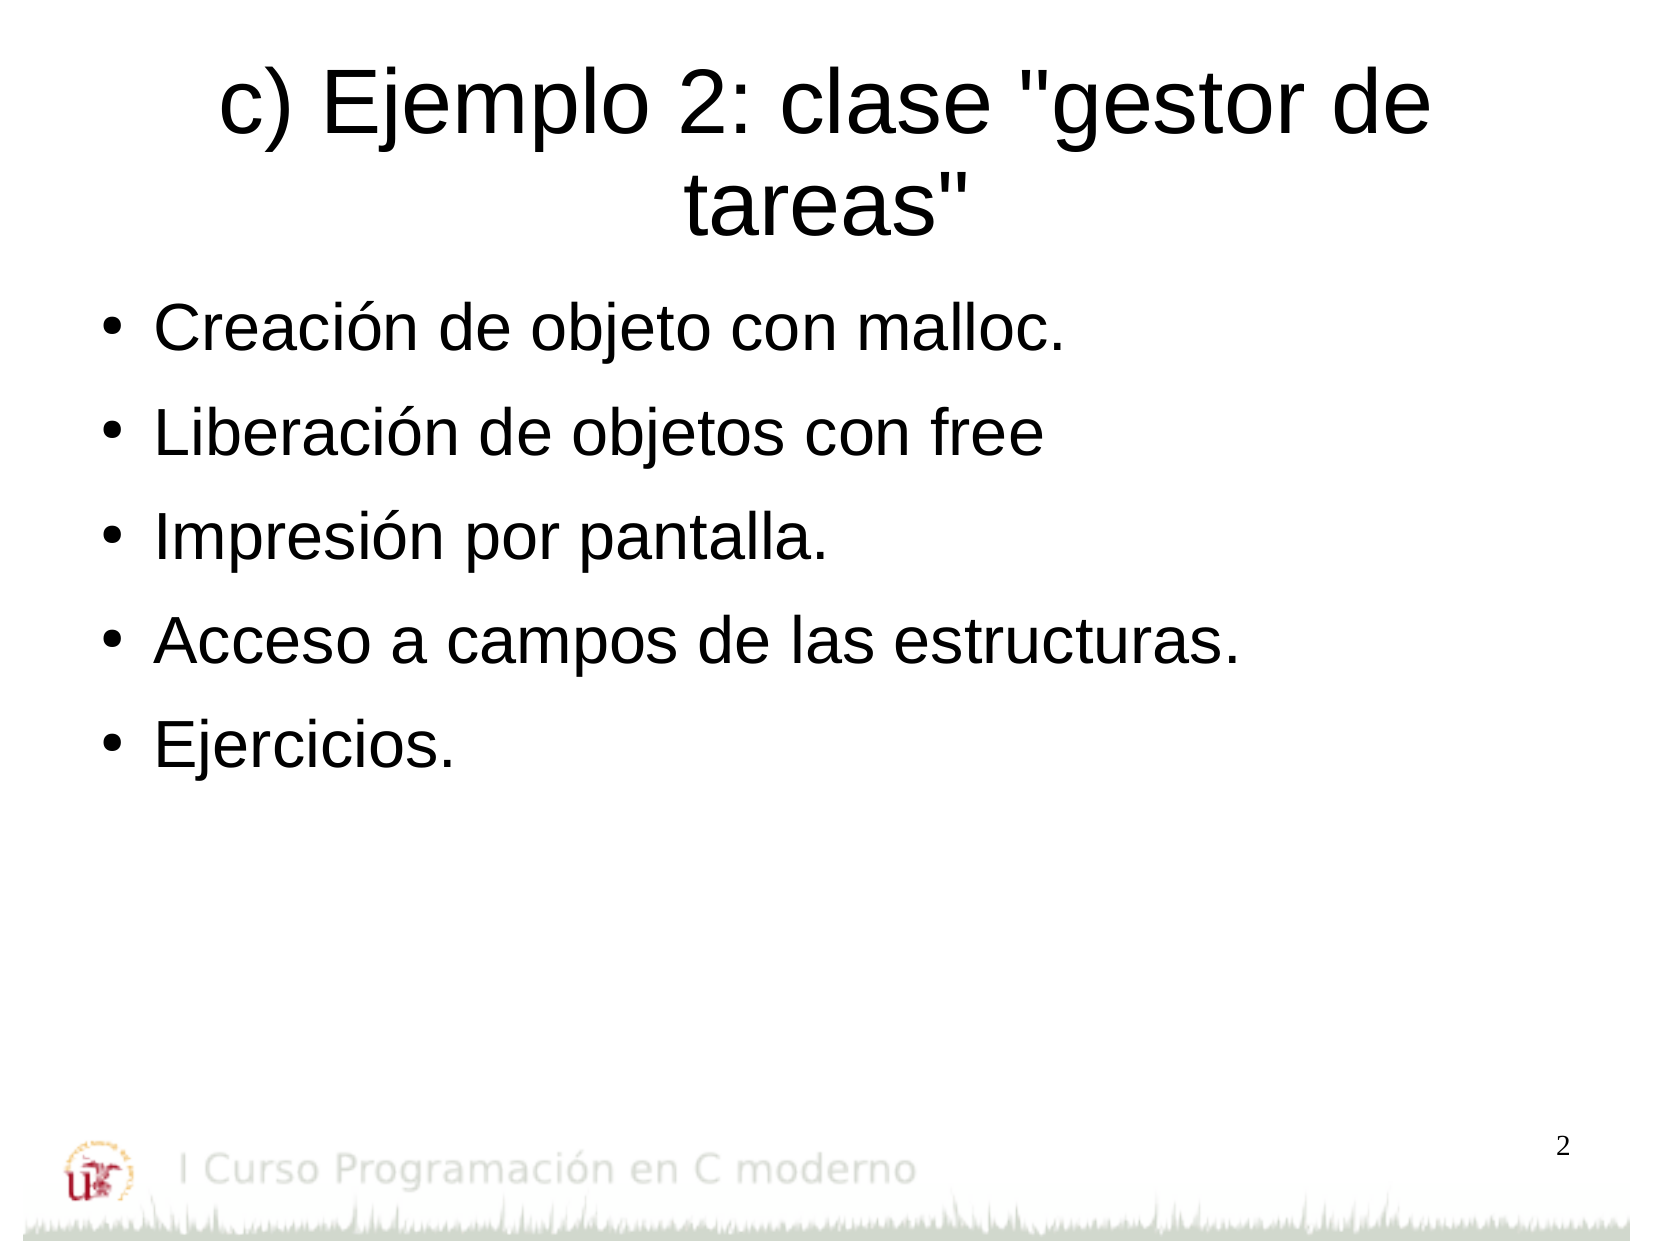

# c) Ejemplo 2: clase "gestor de tareas"
Creación de objeto con malloc.
Liberación de objetos con free
Impresión por pantalla.
Acceso a campos de las estructuras.
Ejercicios.
2